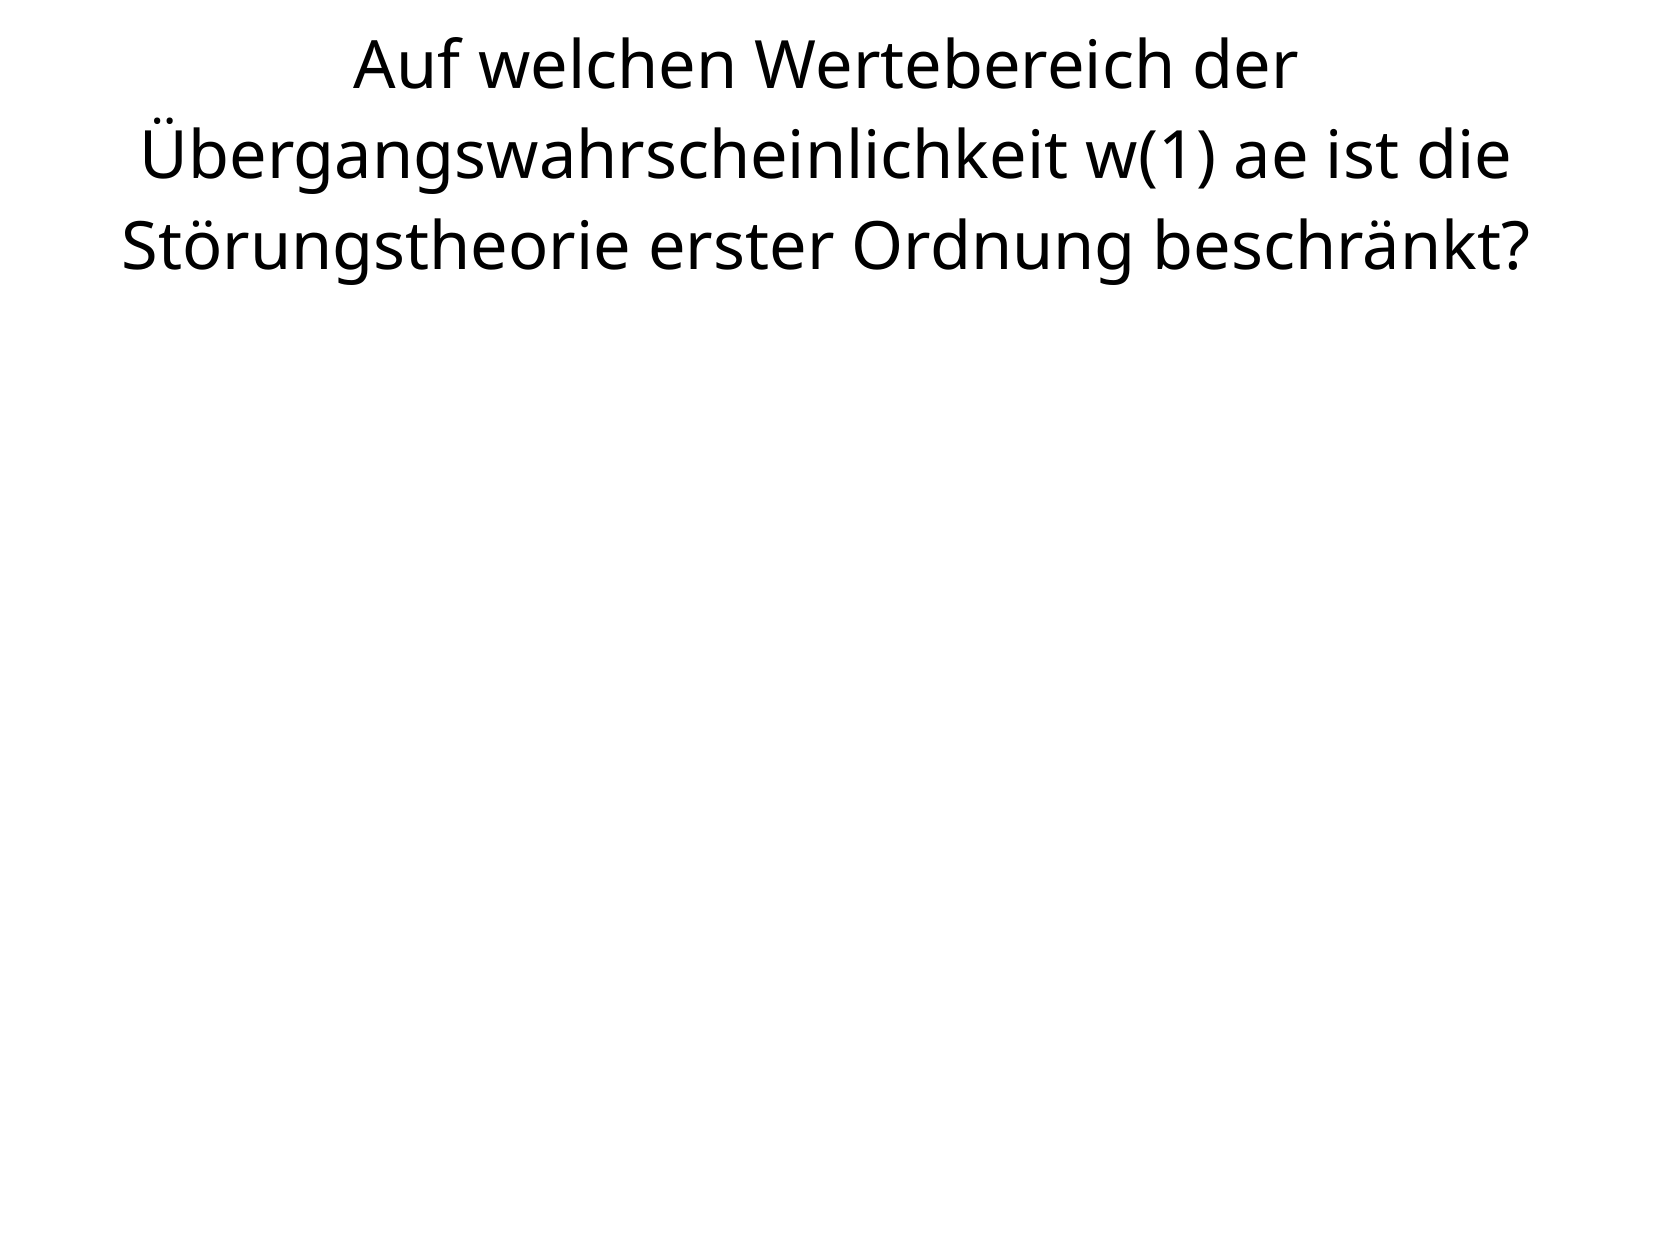

# Auf welchen Wertebereich der Übergangswahrscheinlichkeit w(1) ae ist die Störungstheorie erster Ordnung beschränkt?